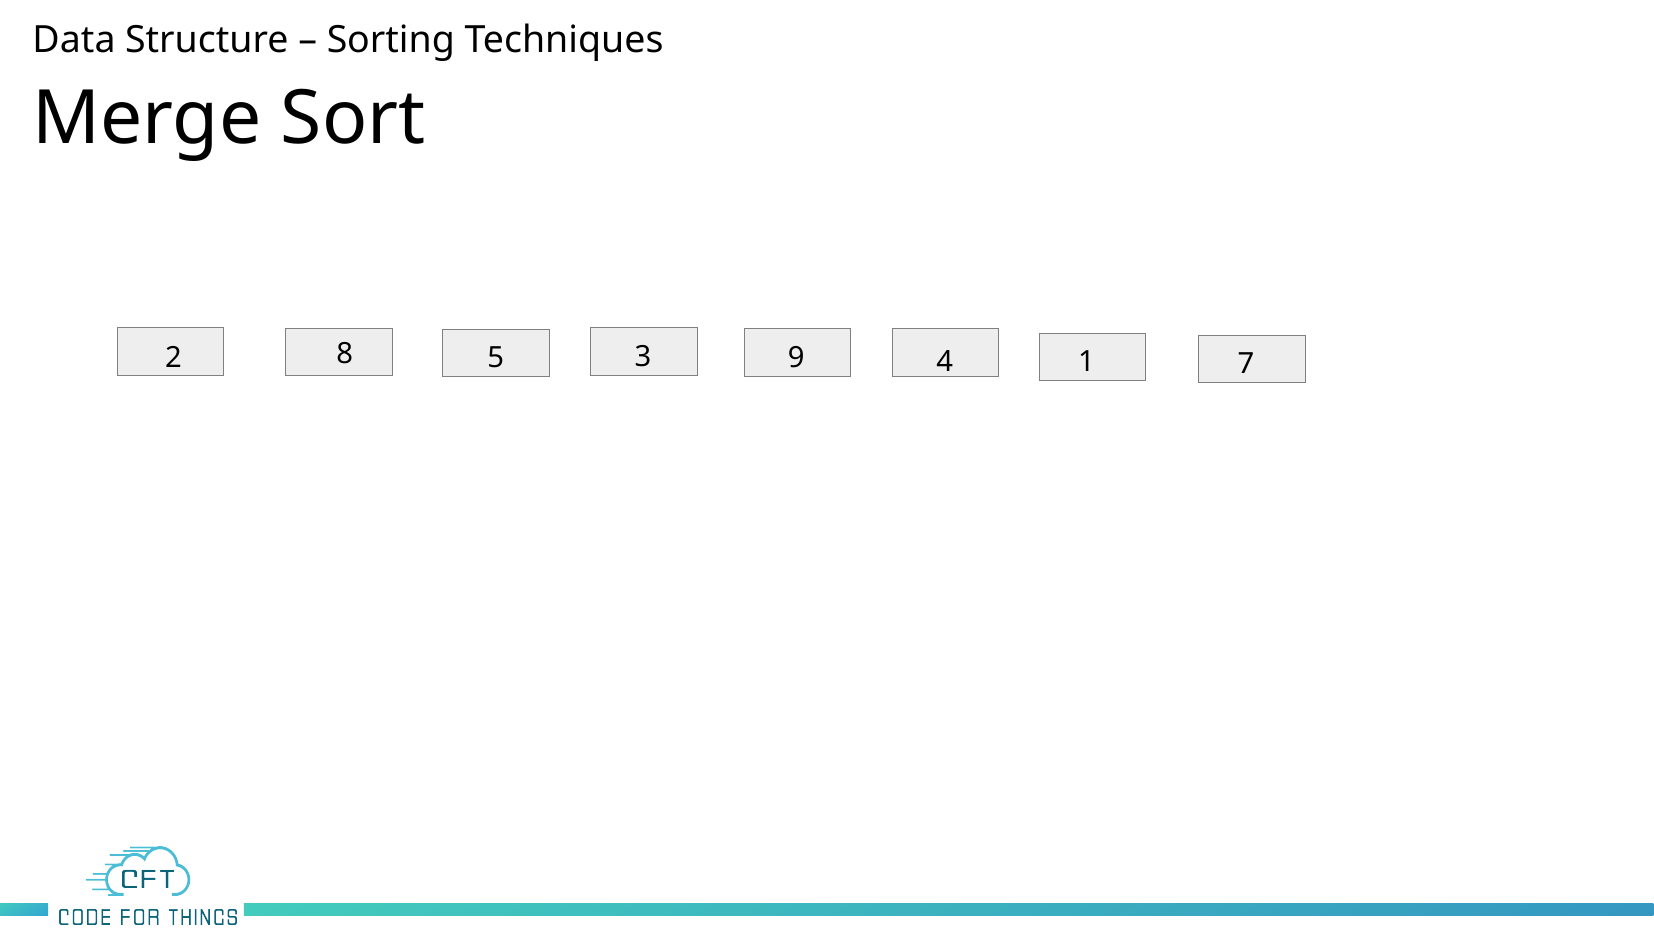

# Data Structure – Sorting Techniques Merge Sort
8
3
9
2
5
4
1
7